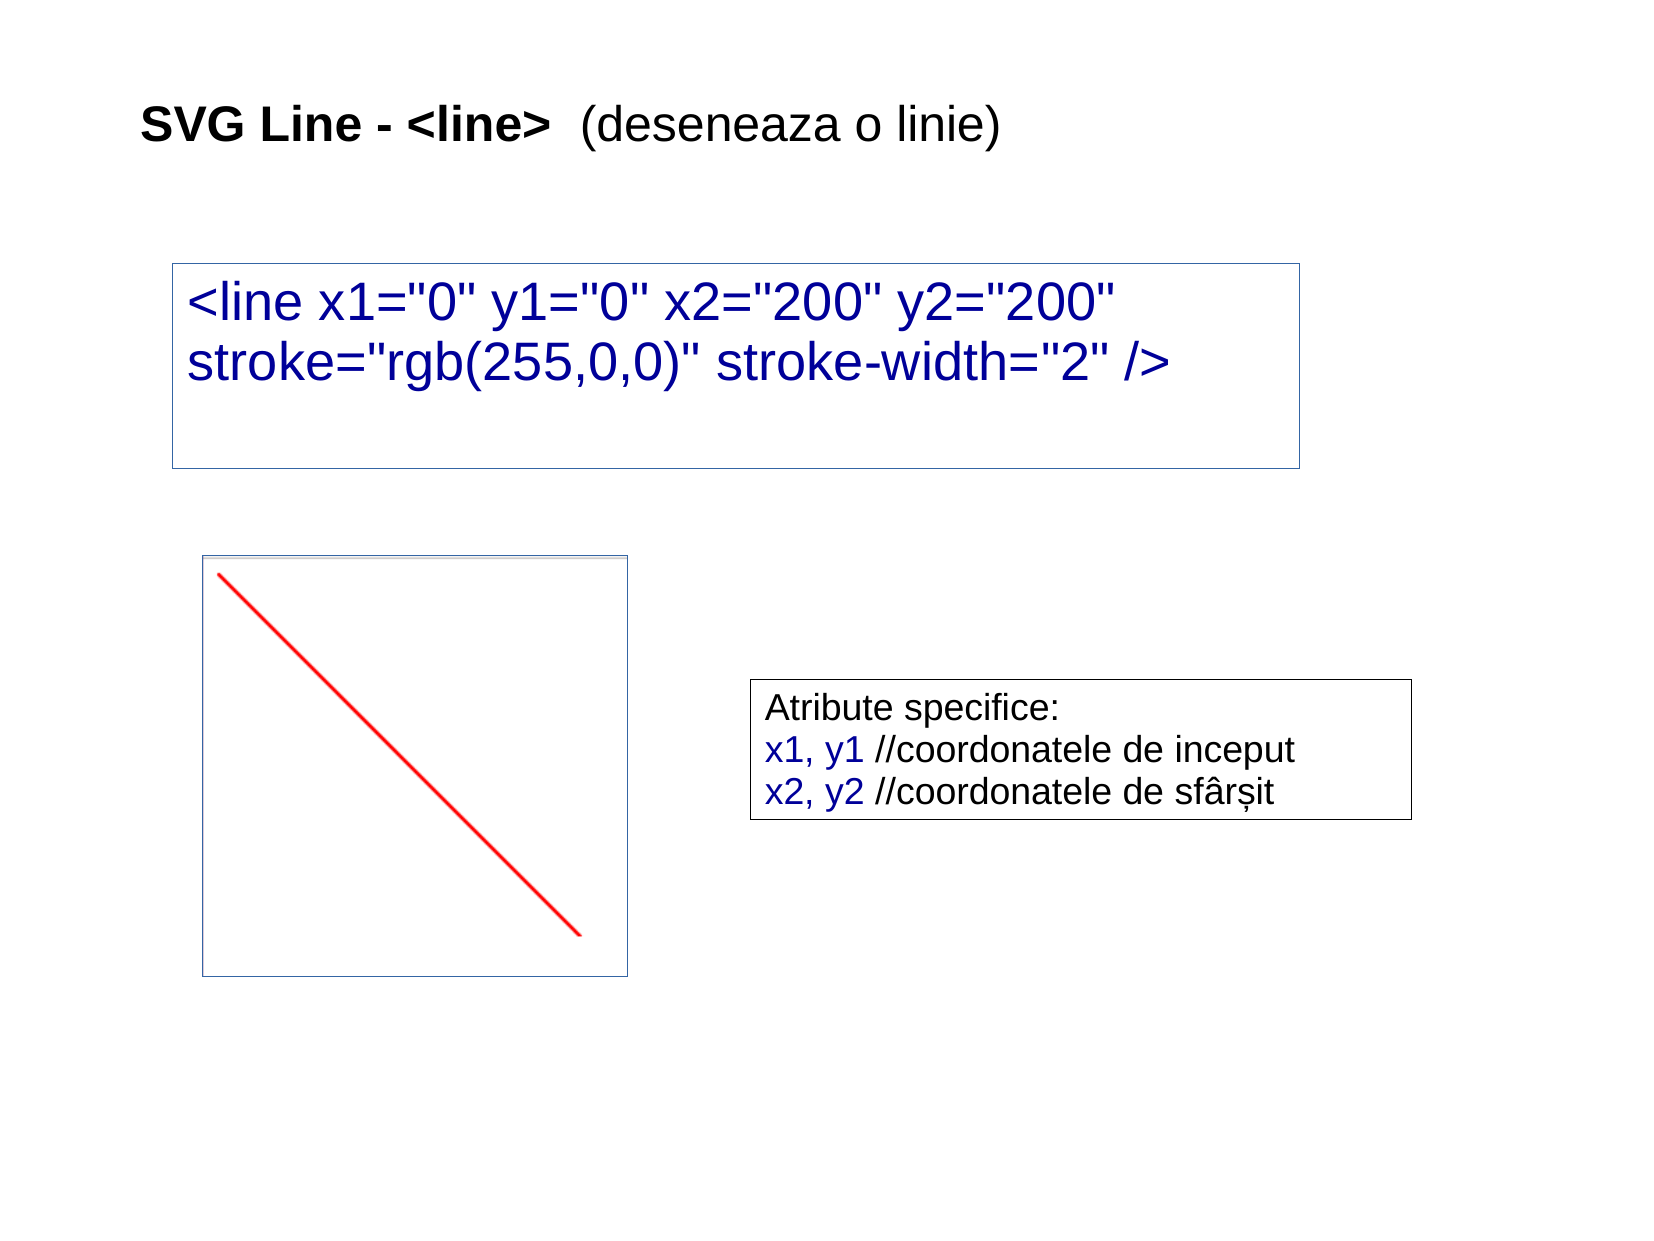

SVG Line - <line> (deseneaza o linie)
<line x1="0" y1="0" x2="200" y2="200" stroke="rgb(255,0,0)" stroke-width="2" />
Atribute specifice:
x1, y1 //coordonatele de inceput
x2, y2 //coordonatele de sfârșit